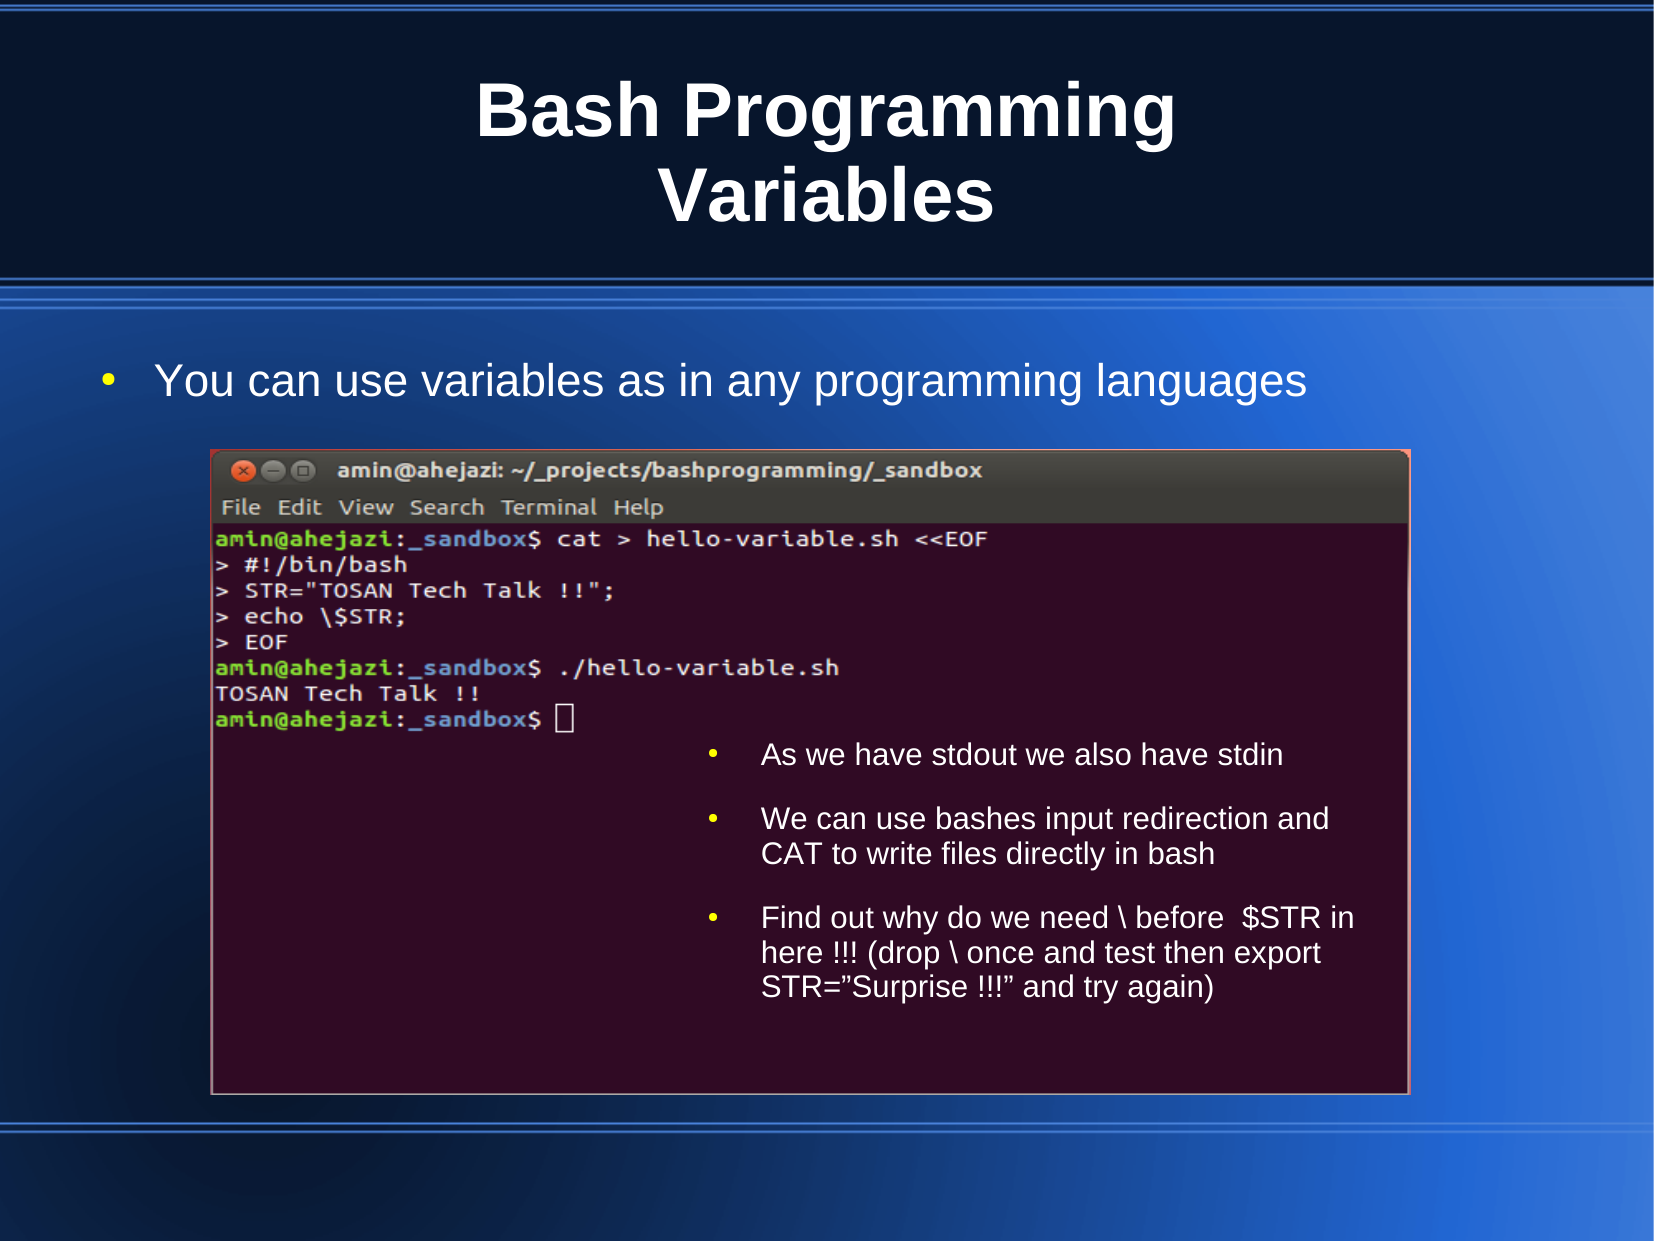

# Bash Programming Variables
You can use variables as in any programming languages
As we have stdout we also have stdin
We can use bashes input redirection and CAT to write files directly in bash
Find out why do we need \ before $STR in here !!! (drop \ once and test then export STR=”Surprise !!!” and try again)